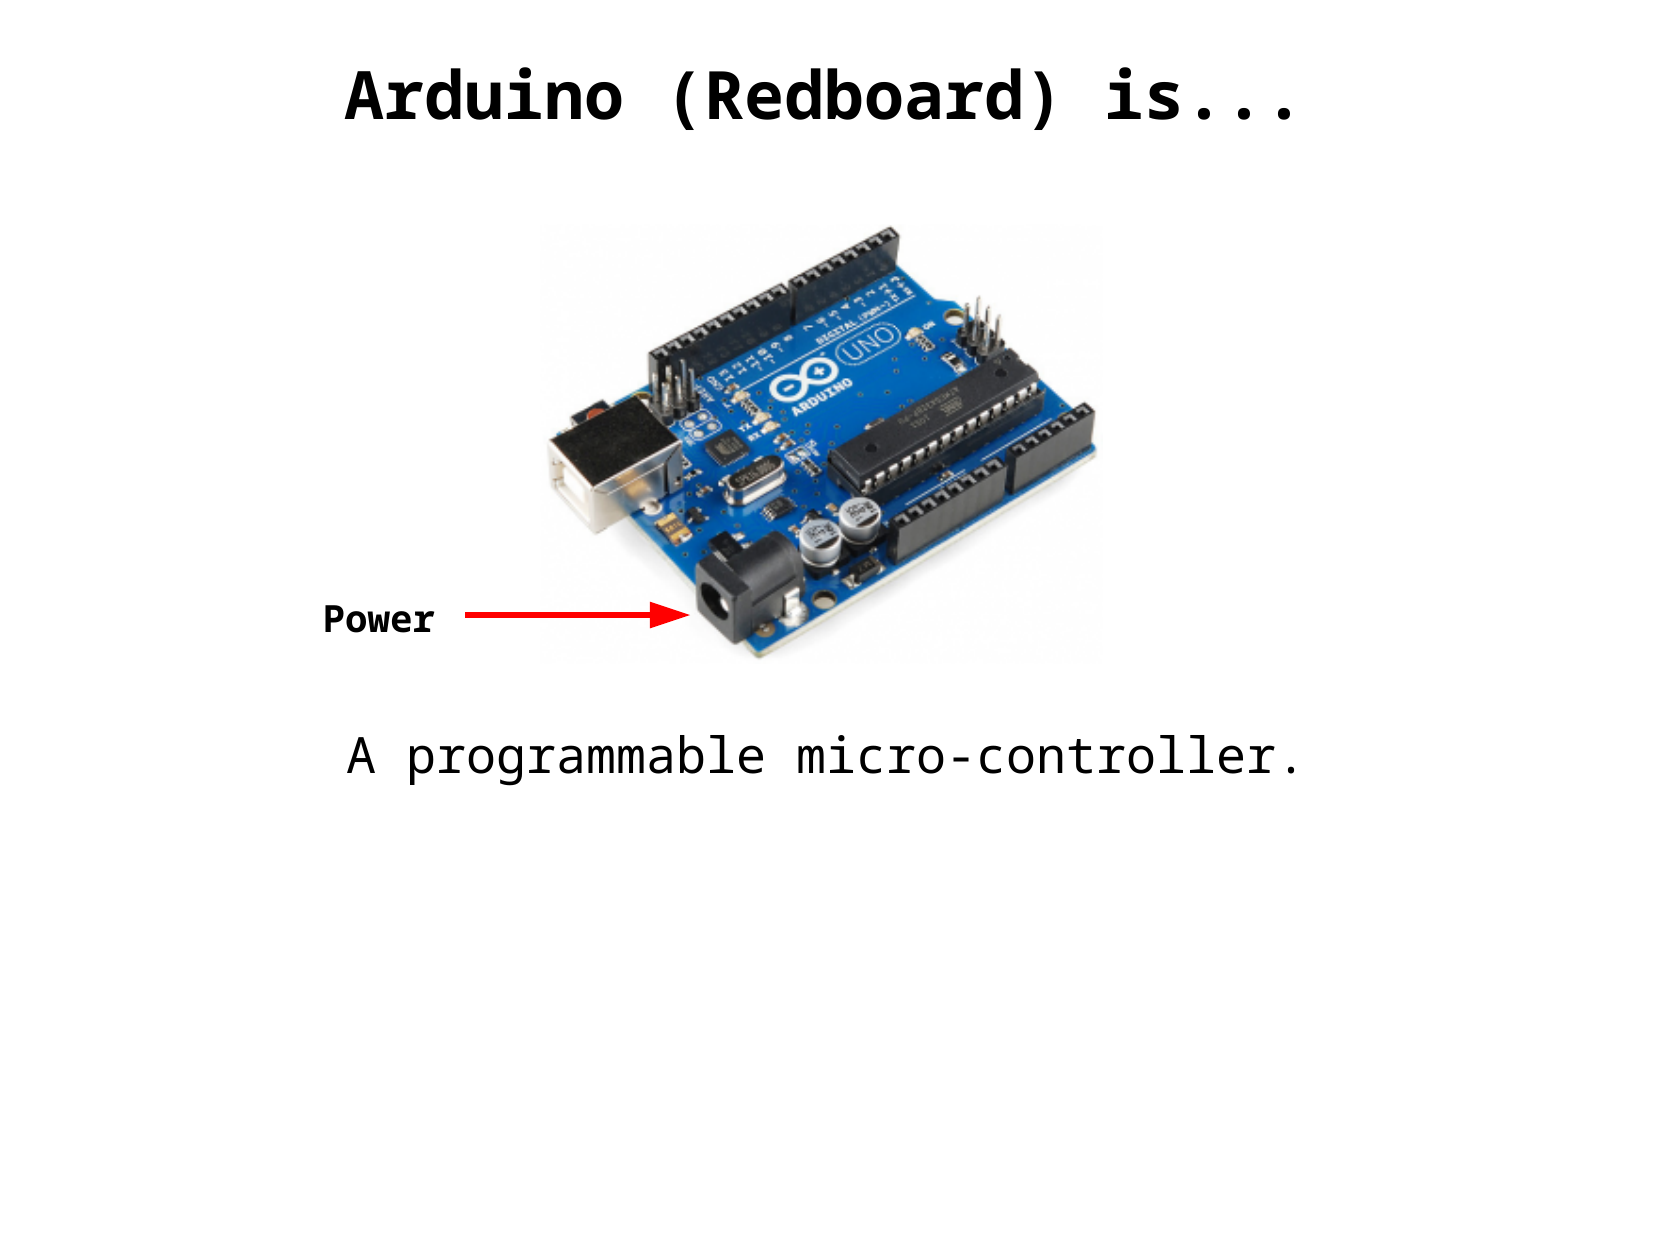

Arduino (Redboard) is...
Power
A programmable micro-controller.